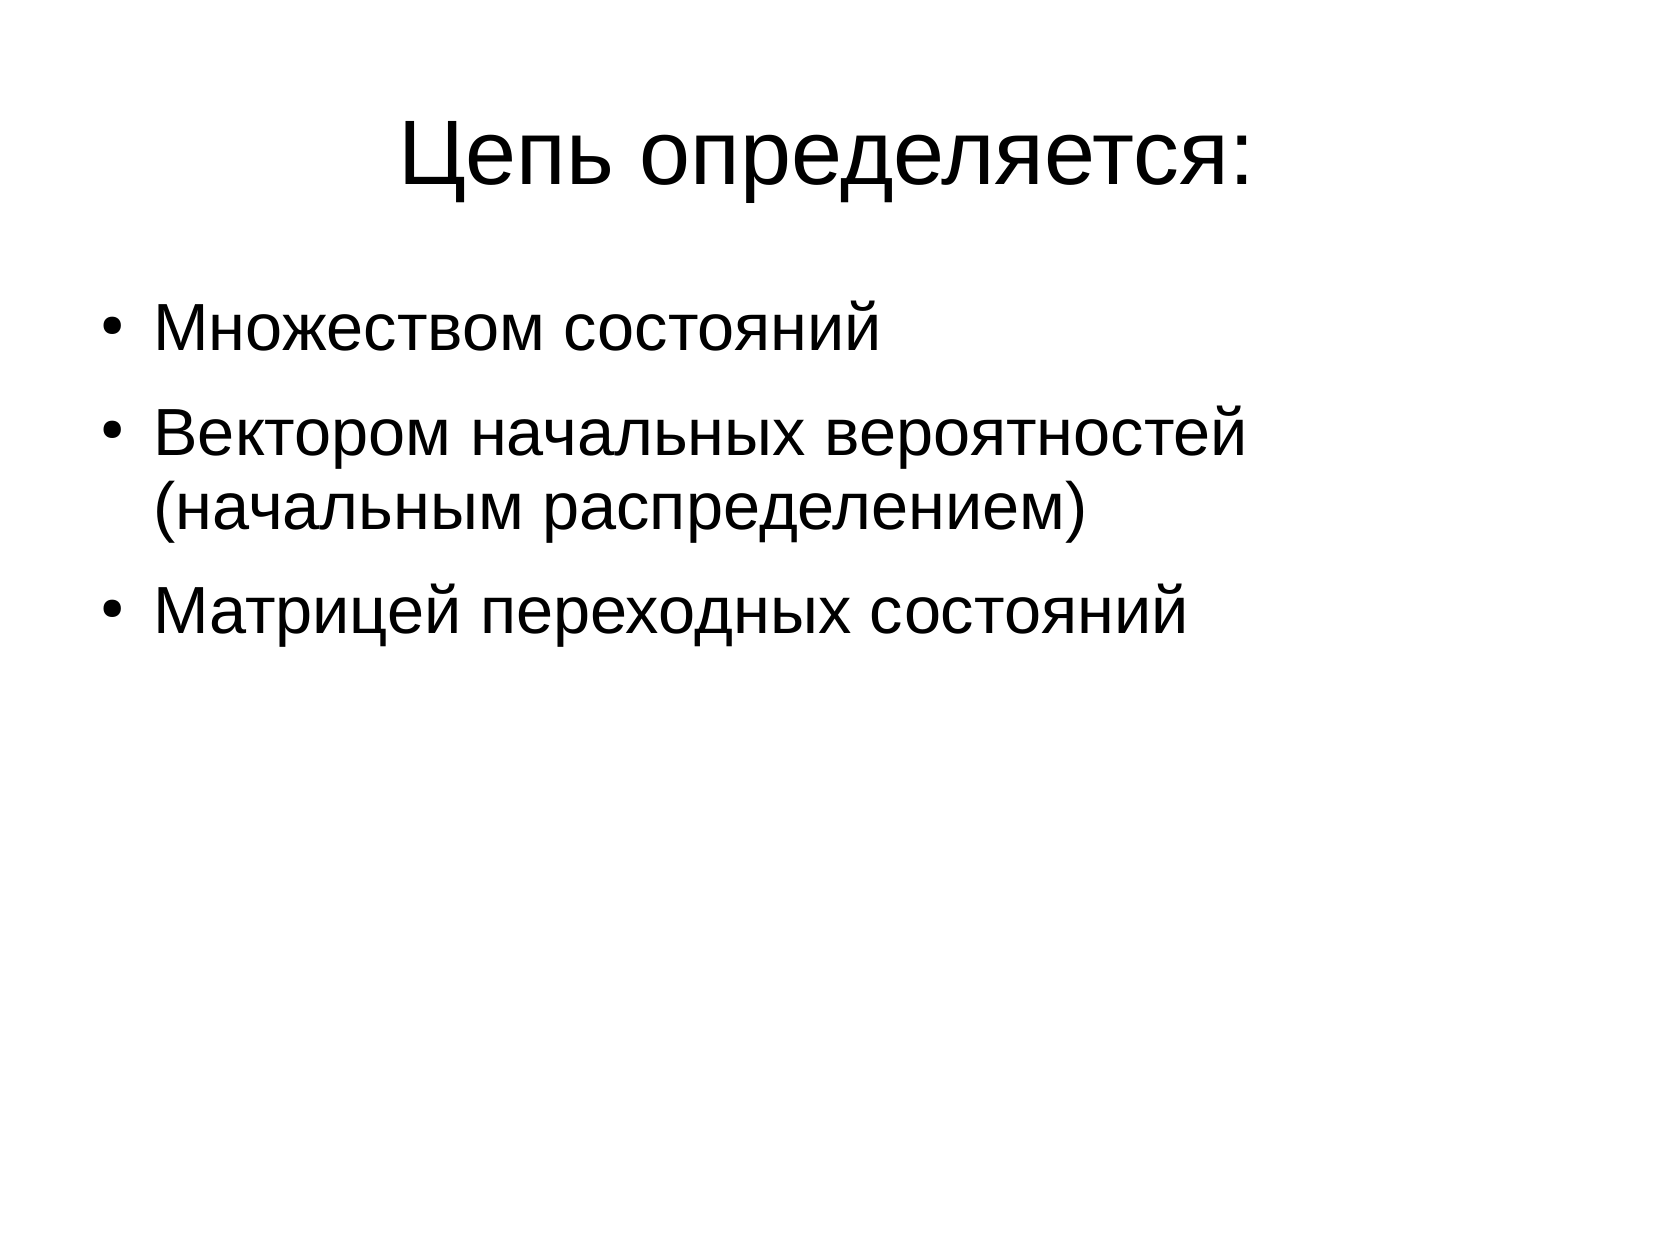

# Цепь определяется:
Множеством состояний
Вектором начальных вероятностей (начальным распределением)
Матрицей переходных состояний